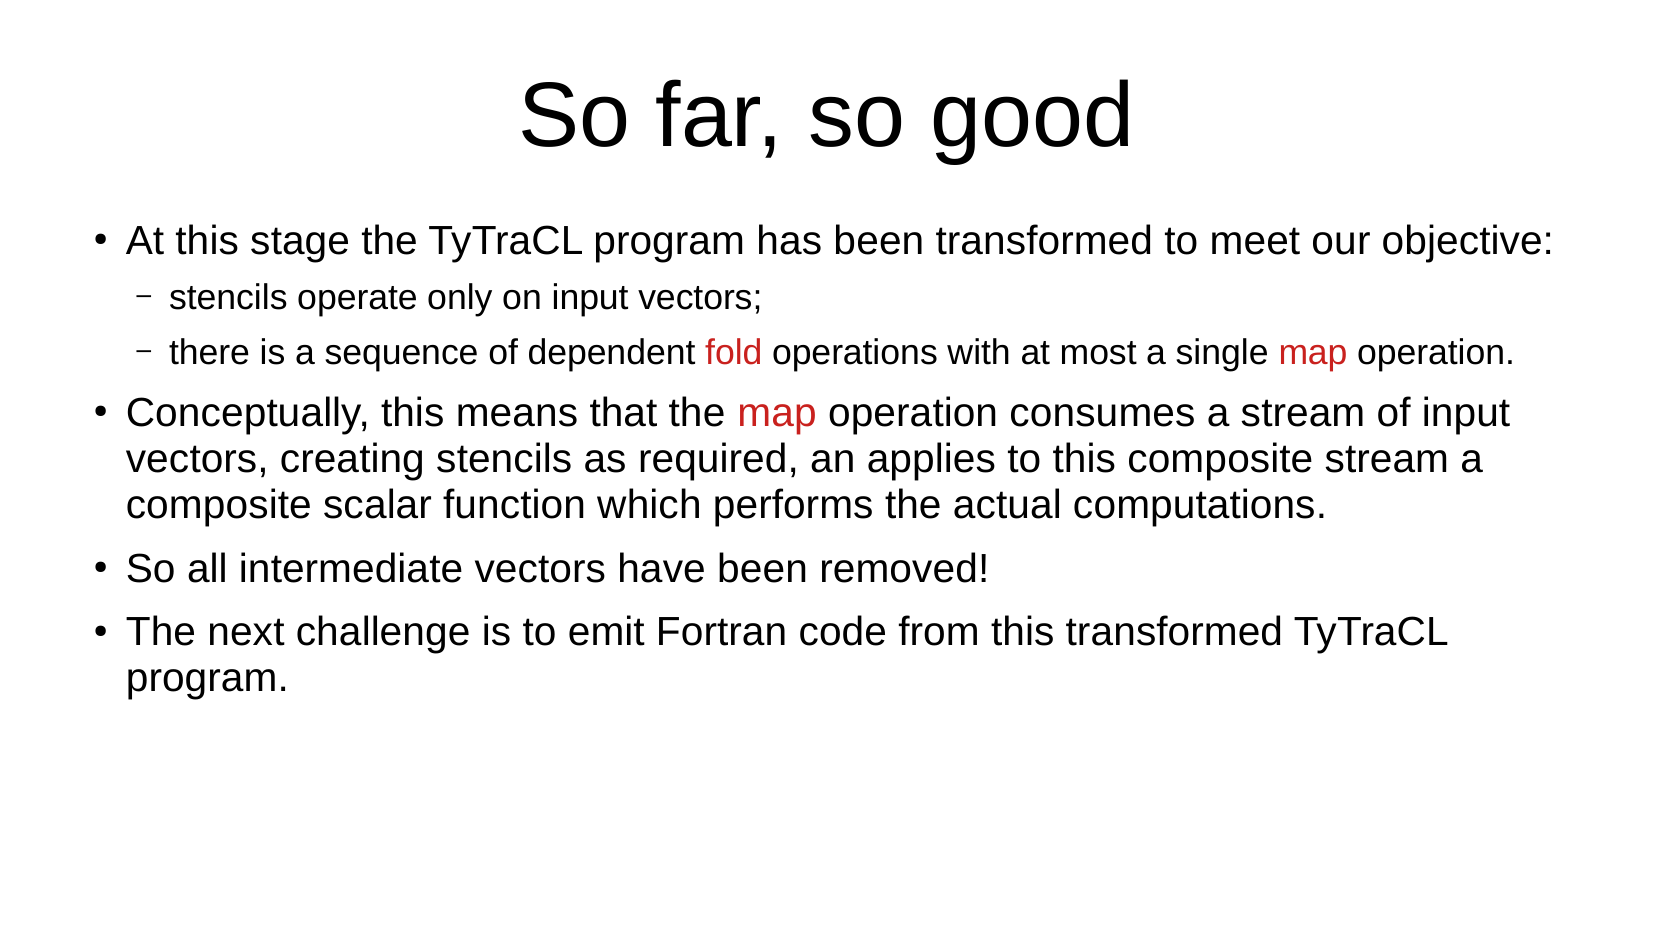

# So far, so good
At this stage the TyTraCL program has been transformed to meet our objective:
stencils operate only on input vectors;
there is a sequence of dependent fold operations with at most a single map operation.
Conceptually, this means that the map operation consumes a stream of input vectors, creating stencils as required, an applies to this composite stream a composite scalar function which performs the actual computations.
So all intermediate vectors have been removed!
The next challenge is to emit Fortran code from this transformed TyTraCL program.